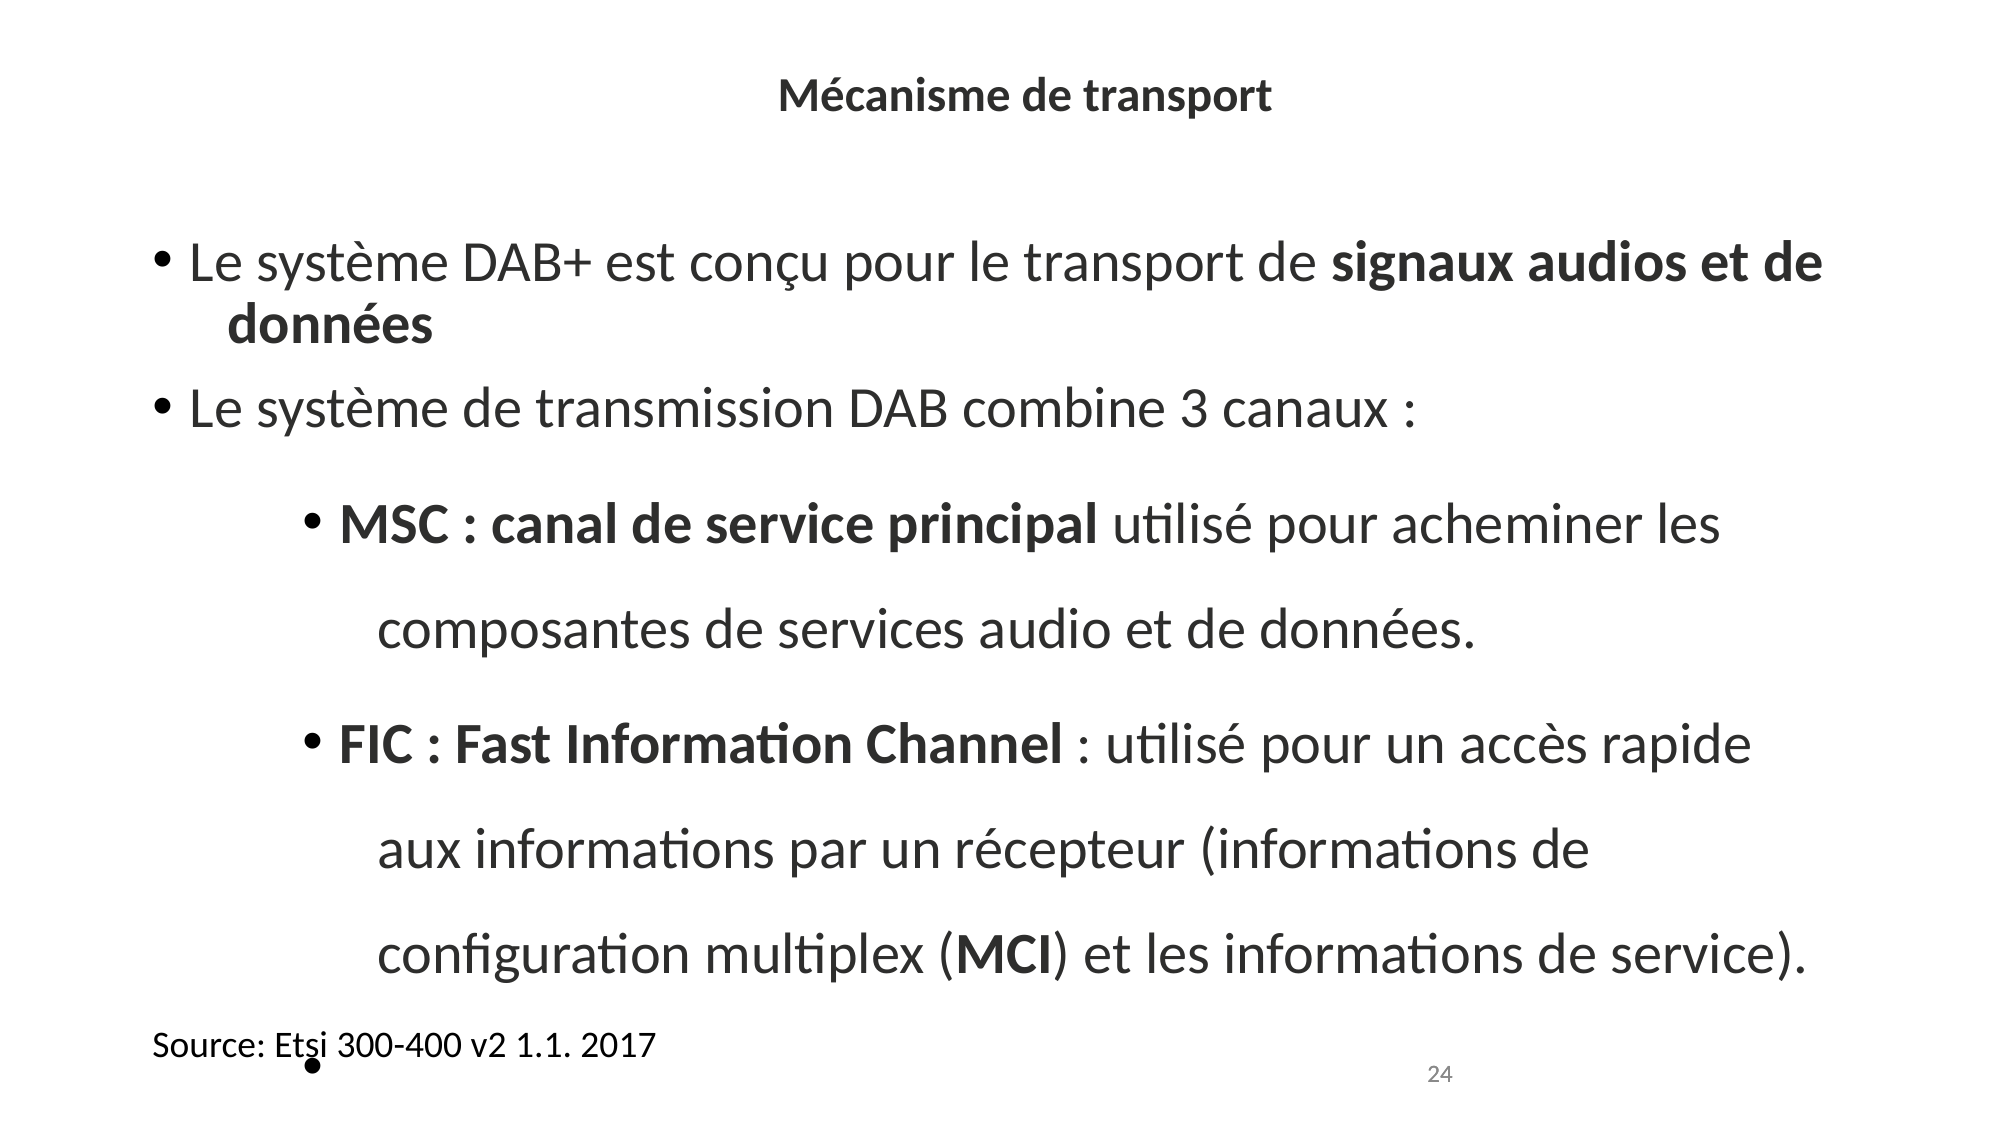

# Mécanisme de transport
Le système DAB+ est conçu pour le transport de signaux audios et de données
Le système de transmission DAB combine 3 canaux :
MSC : canal de service principal utilisé pour acheminer les composantes de services audio et de données.
FIC : Fast Information Channel : utilisé pour un accès rapide aux informations par un récepteur (informations de configuration multiplex (MCI) et les informations de service).
Source: Etsi 300-400 v2 1.1. 2017